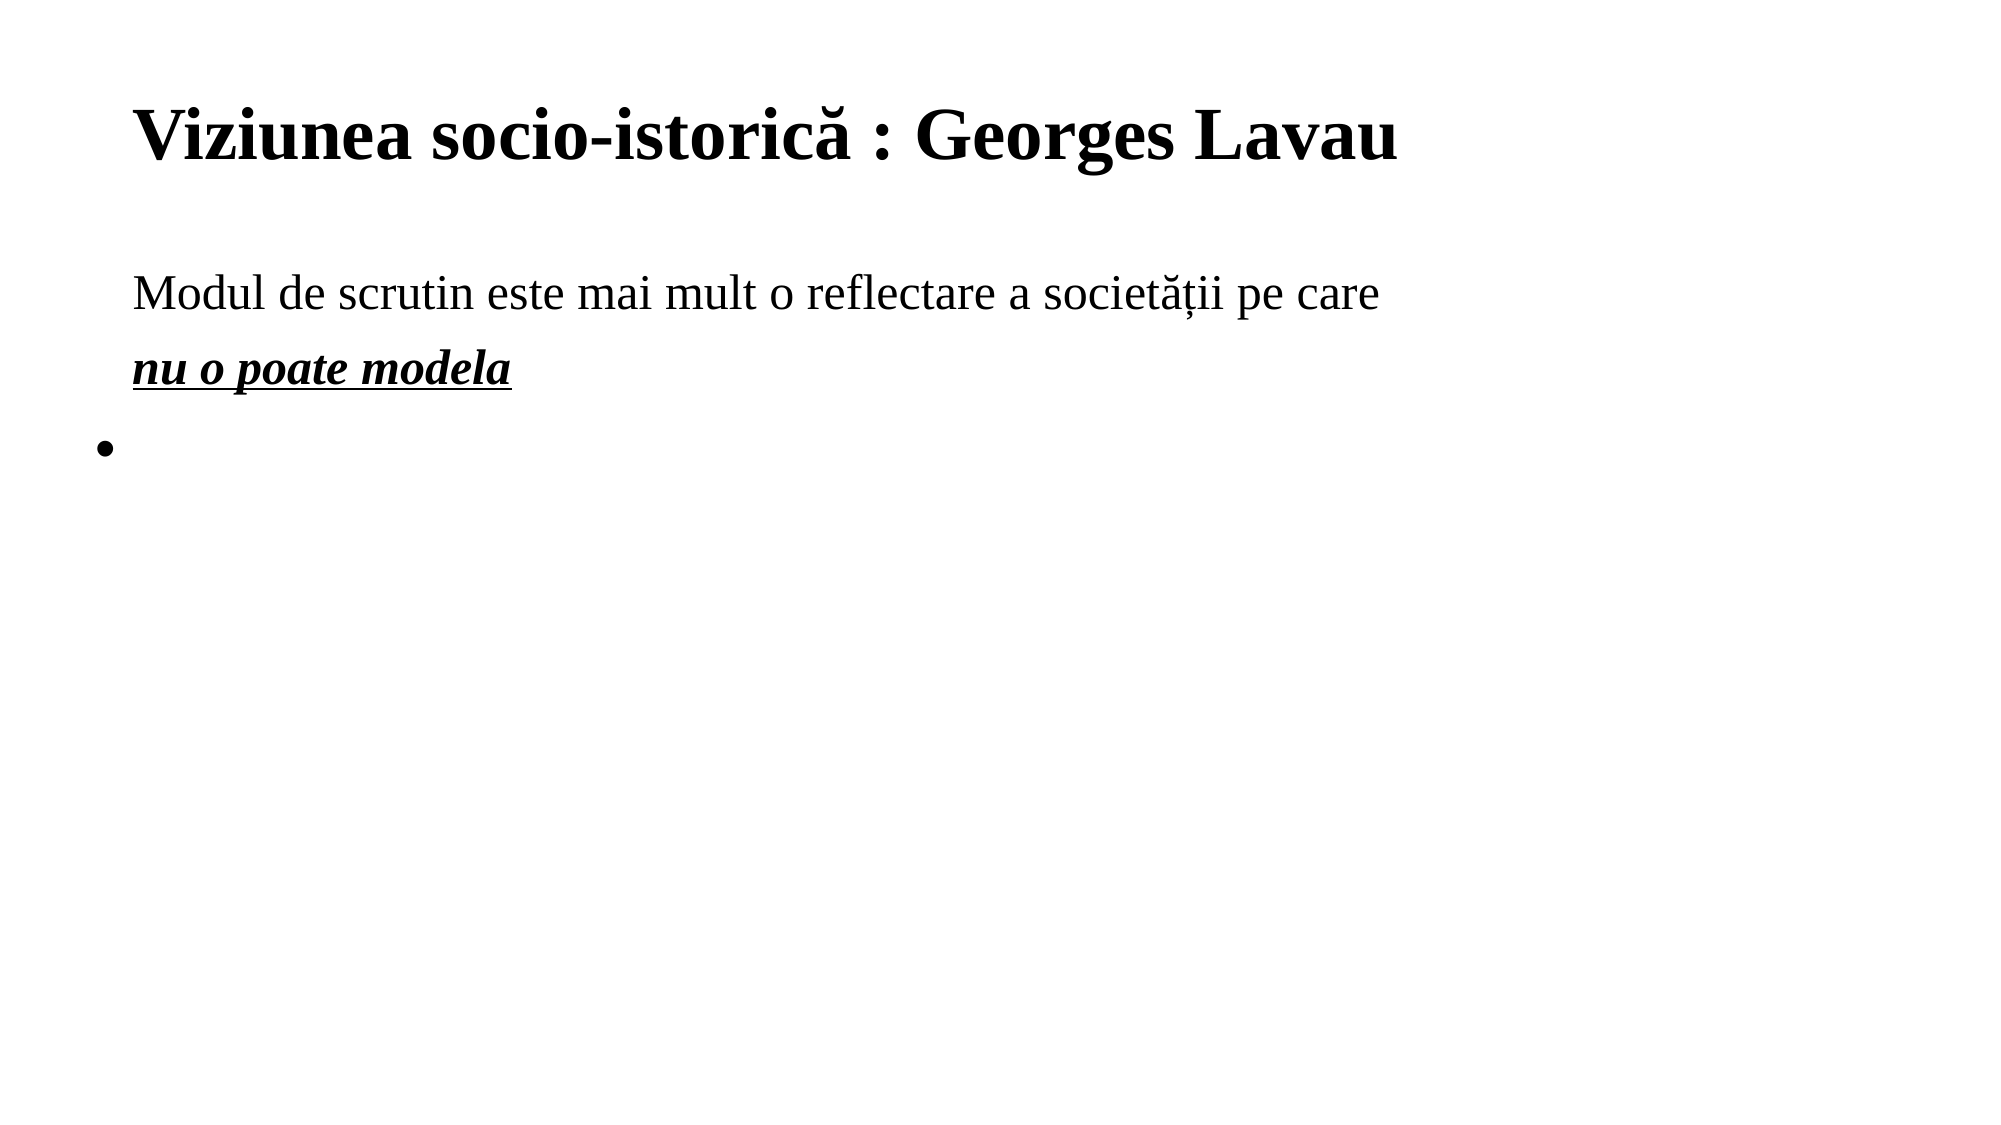

# Viziunea socio-istorică : Georges Lavau
Modul de scrutin este mai mult o reflectare a societății pe care
nu o poate modela